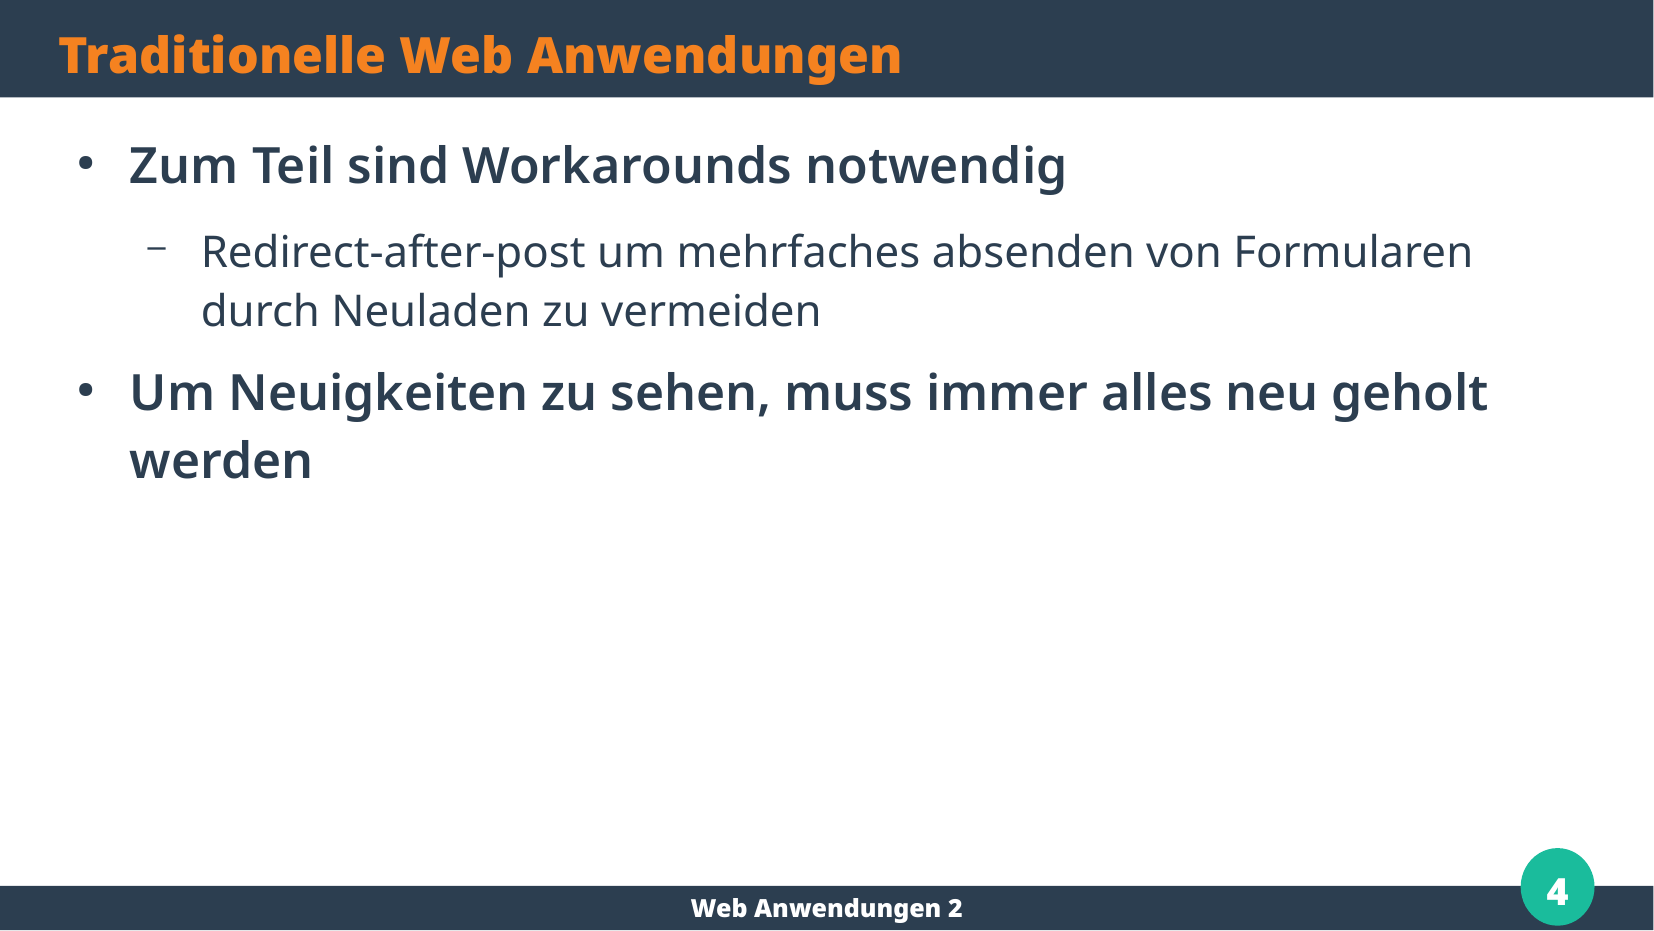

# Traditionelle Web Anwendungen
Zum Teil sind Workarounds notwendig
Redirect-after-post um mehrfaches absenden von Formularen durch Neuladen zu vermeiden
Um Neuigkeiten zu sehen, muss immer alles neu geholt werden
4